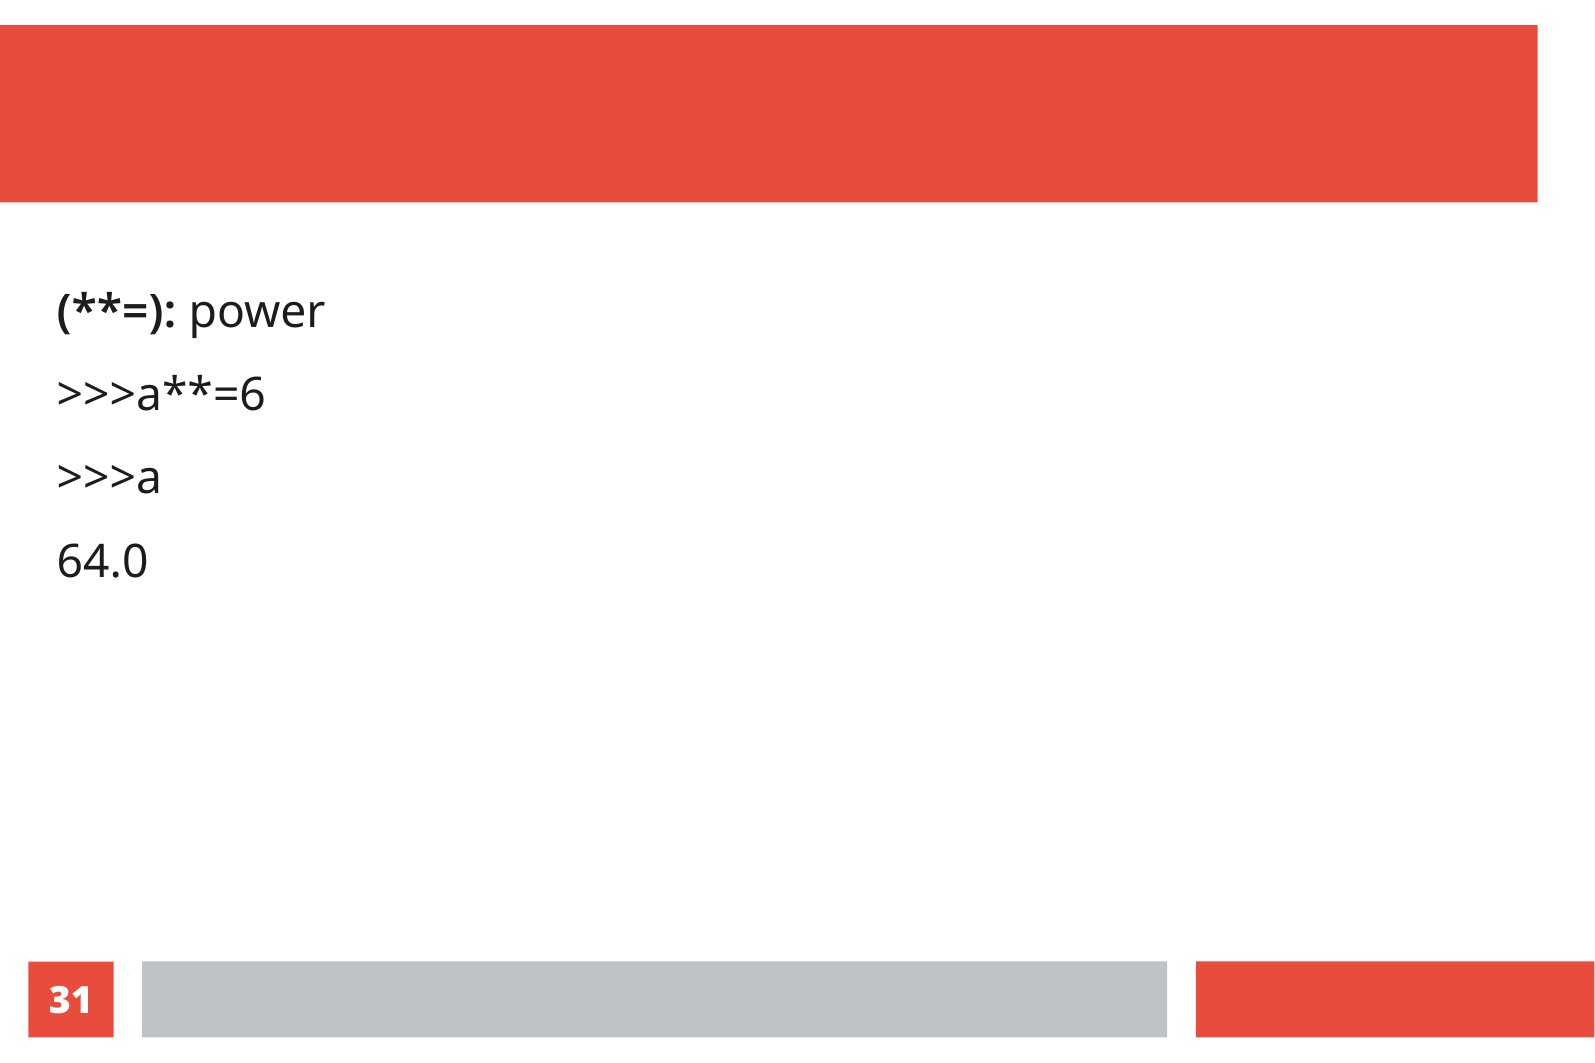

# (**=): power
>>>a**=6
>>>a
64.0
31